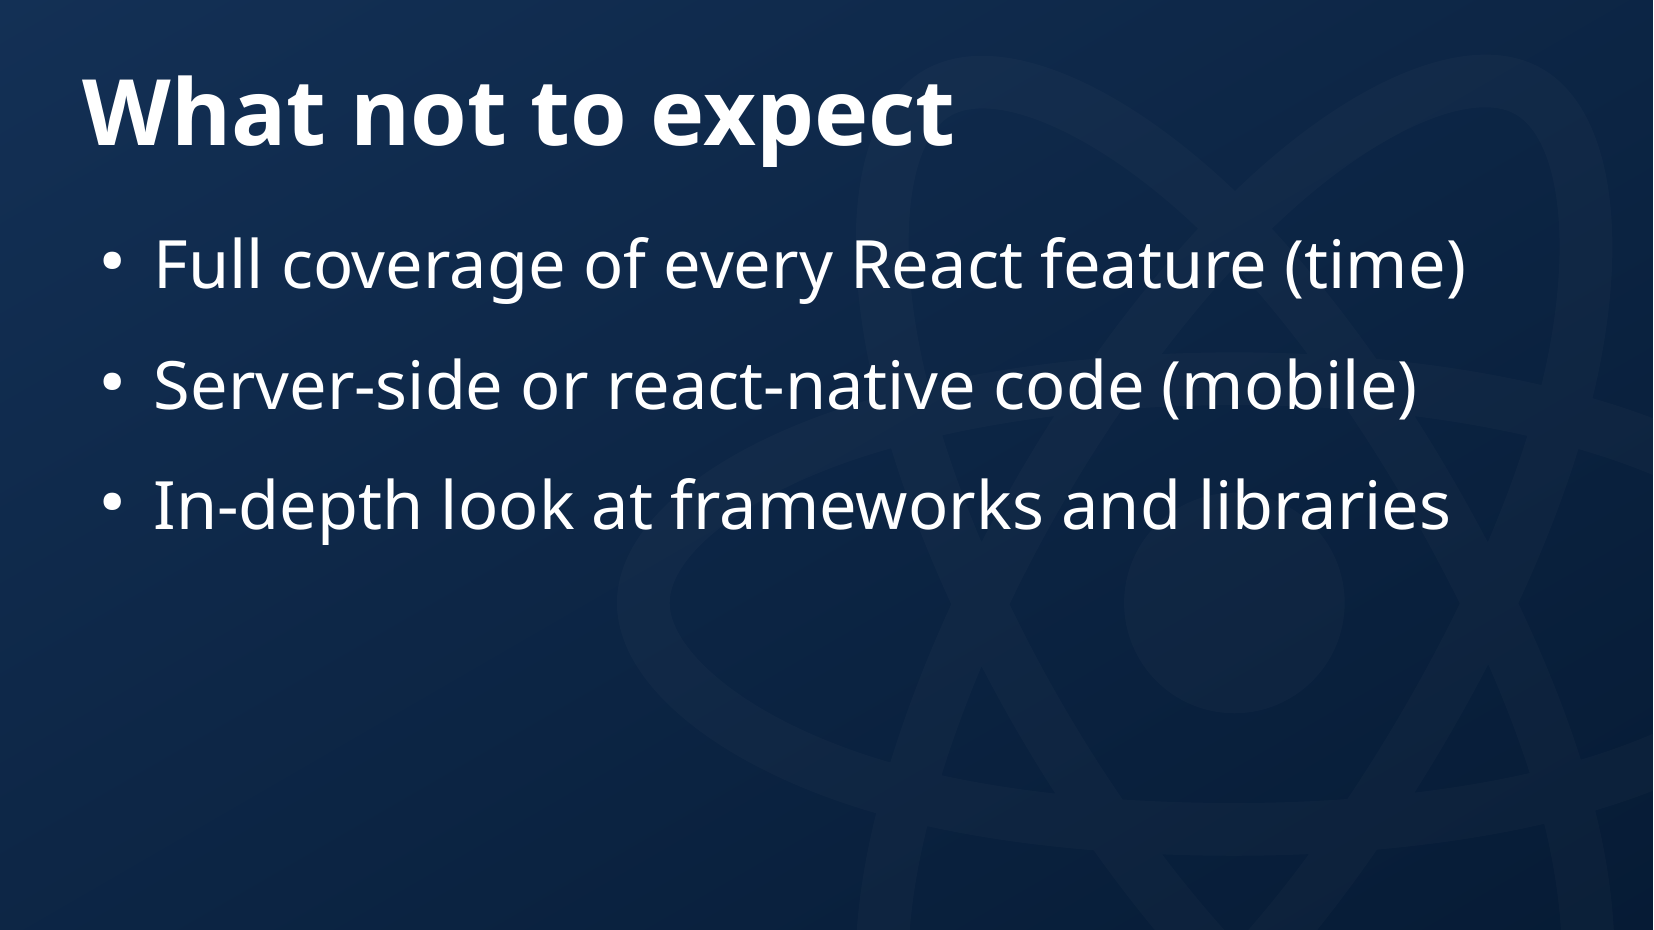

# What not to expect
Full coverage of every React feature (time)
Server-side or react-native code (mobile)
In-depth look at frameworks and libraries